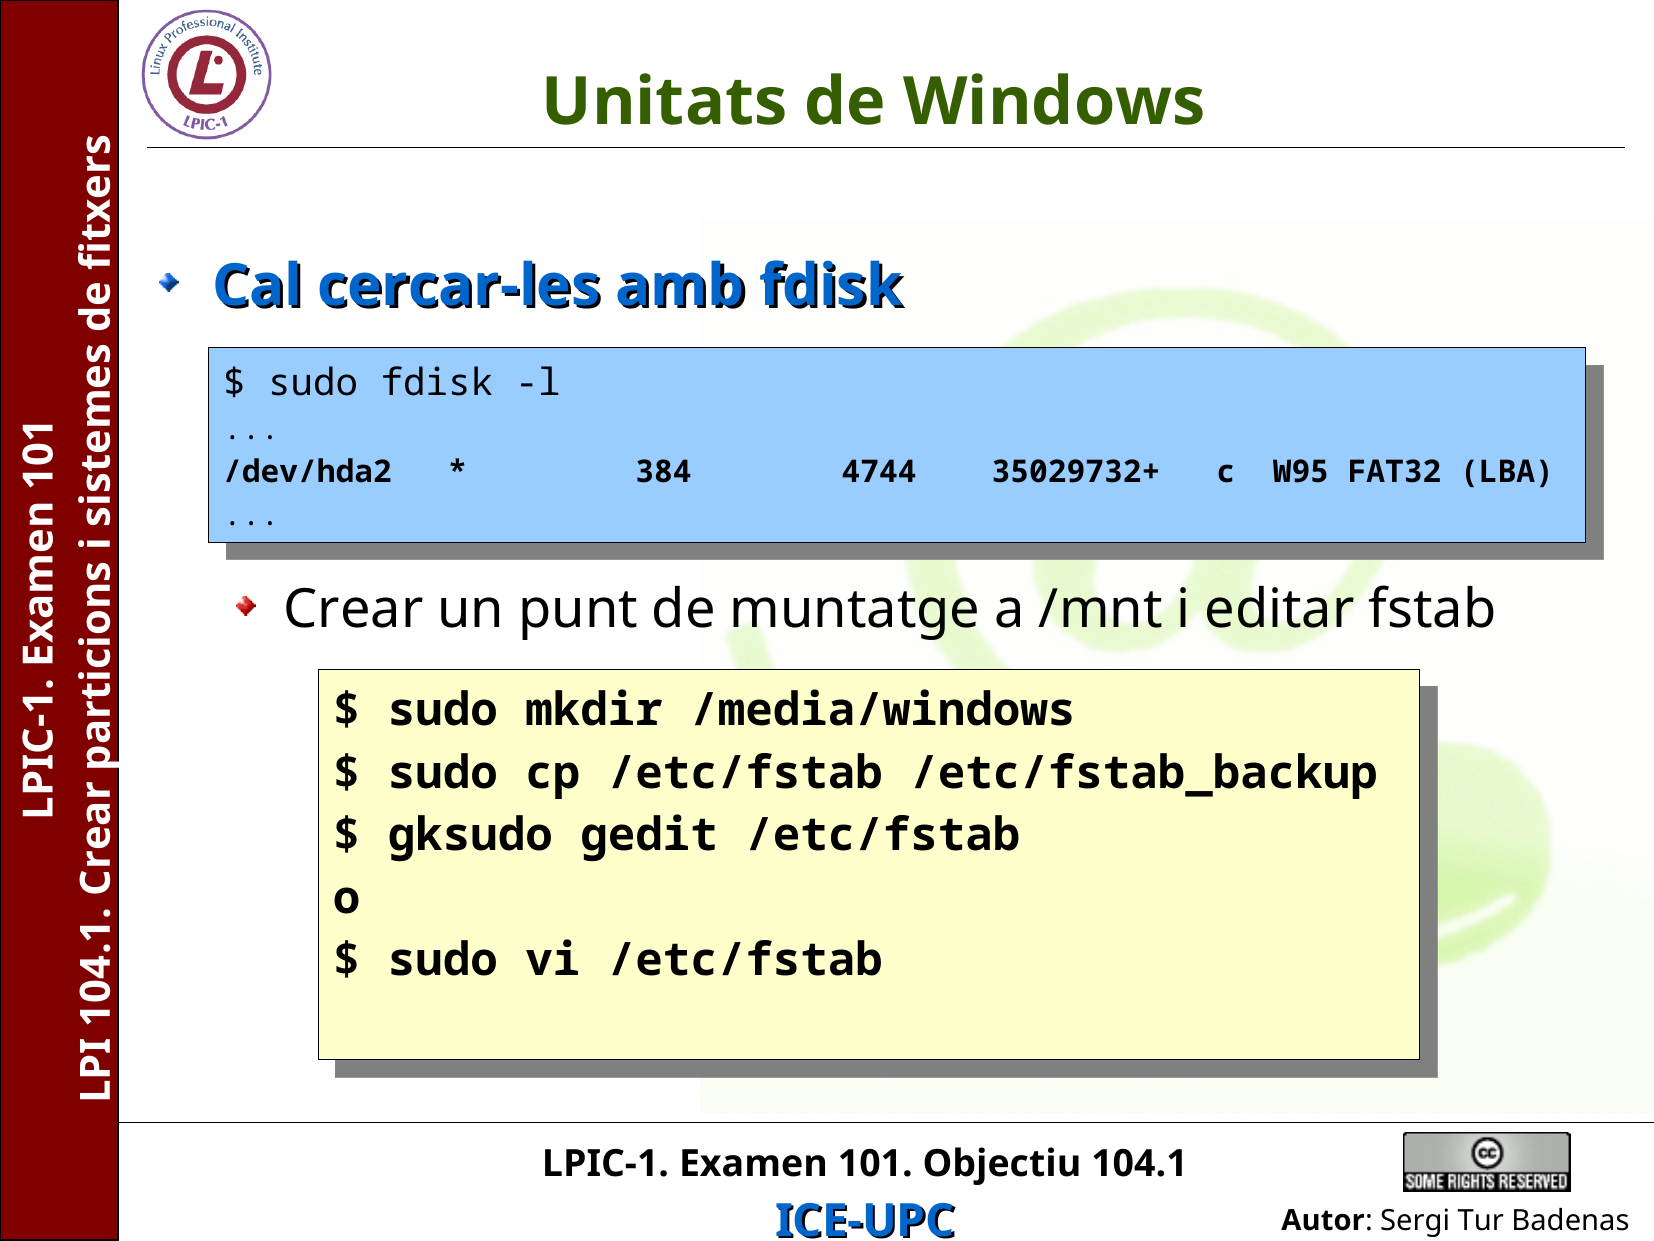

# Unitats de Windows
Cal cercar-les amb fdisk
Crear un punt de muntatge a /mnt i editar fstab
$ sudo fdisk -l
...
/dev/hda2 * 384 4744 35029732+ c W95 FAT32 (LBA)
...
$ sudo mkdir /media/windows
$ sudo cp /etc/fstab /etc/fstab_backup
$ gksudo gedit /etc/fstab
o
$ sudo vi /etc/fstab